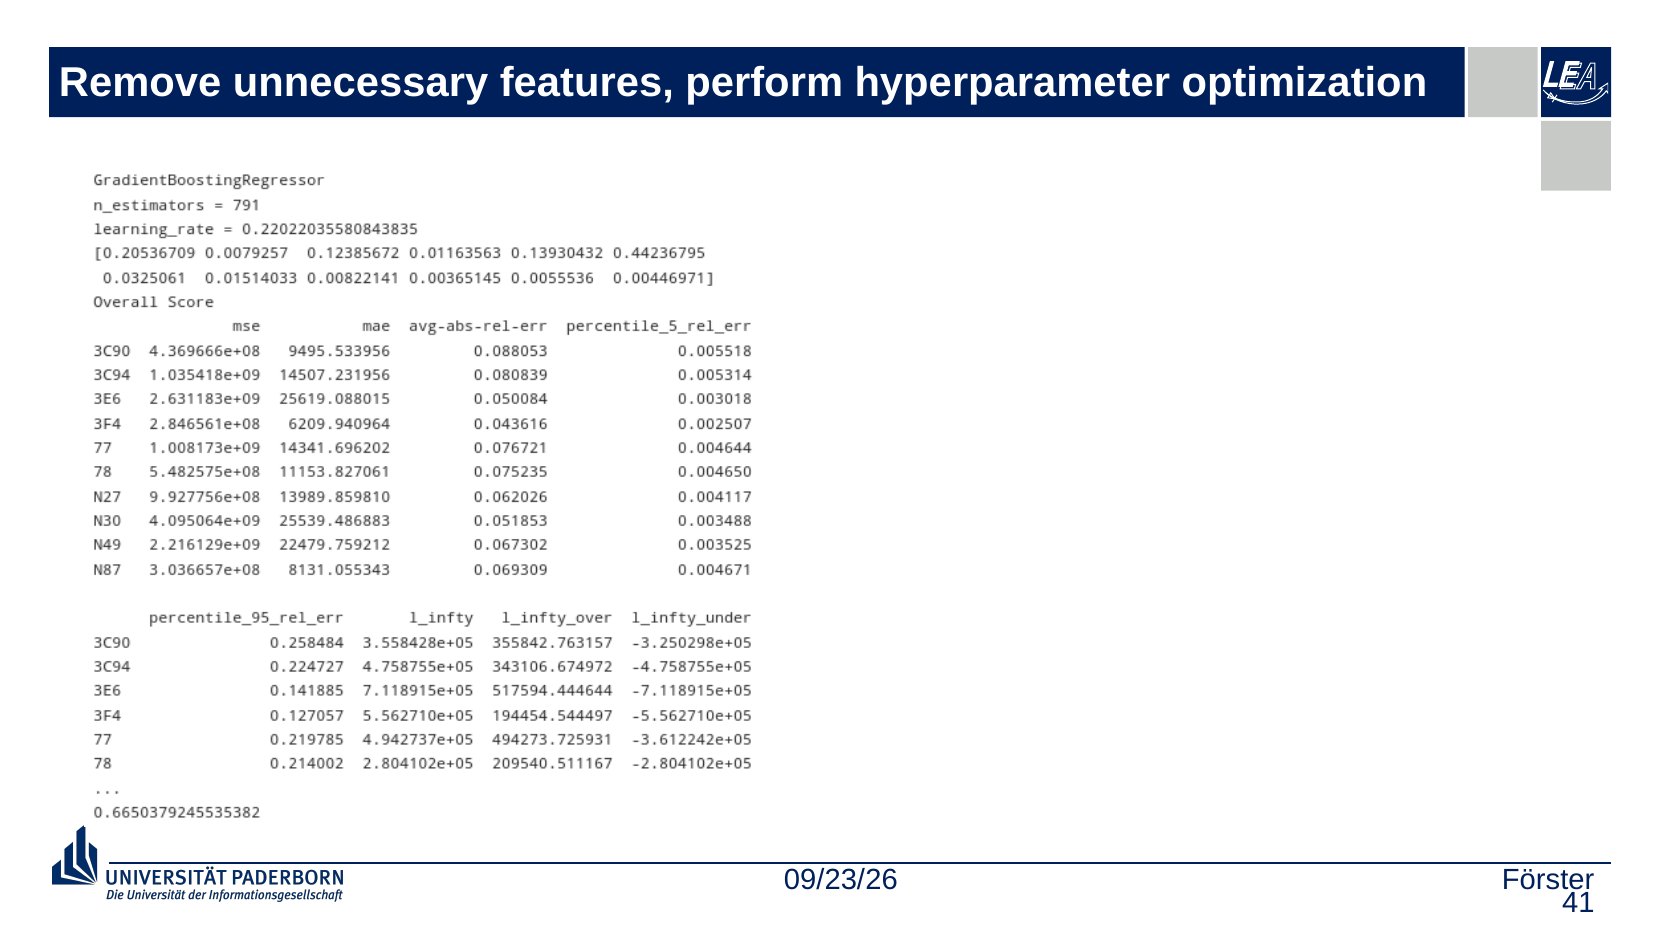

# Remove unnecessary features, perform hyperparameter optimization
Förster
41